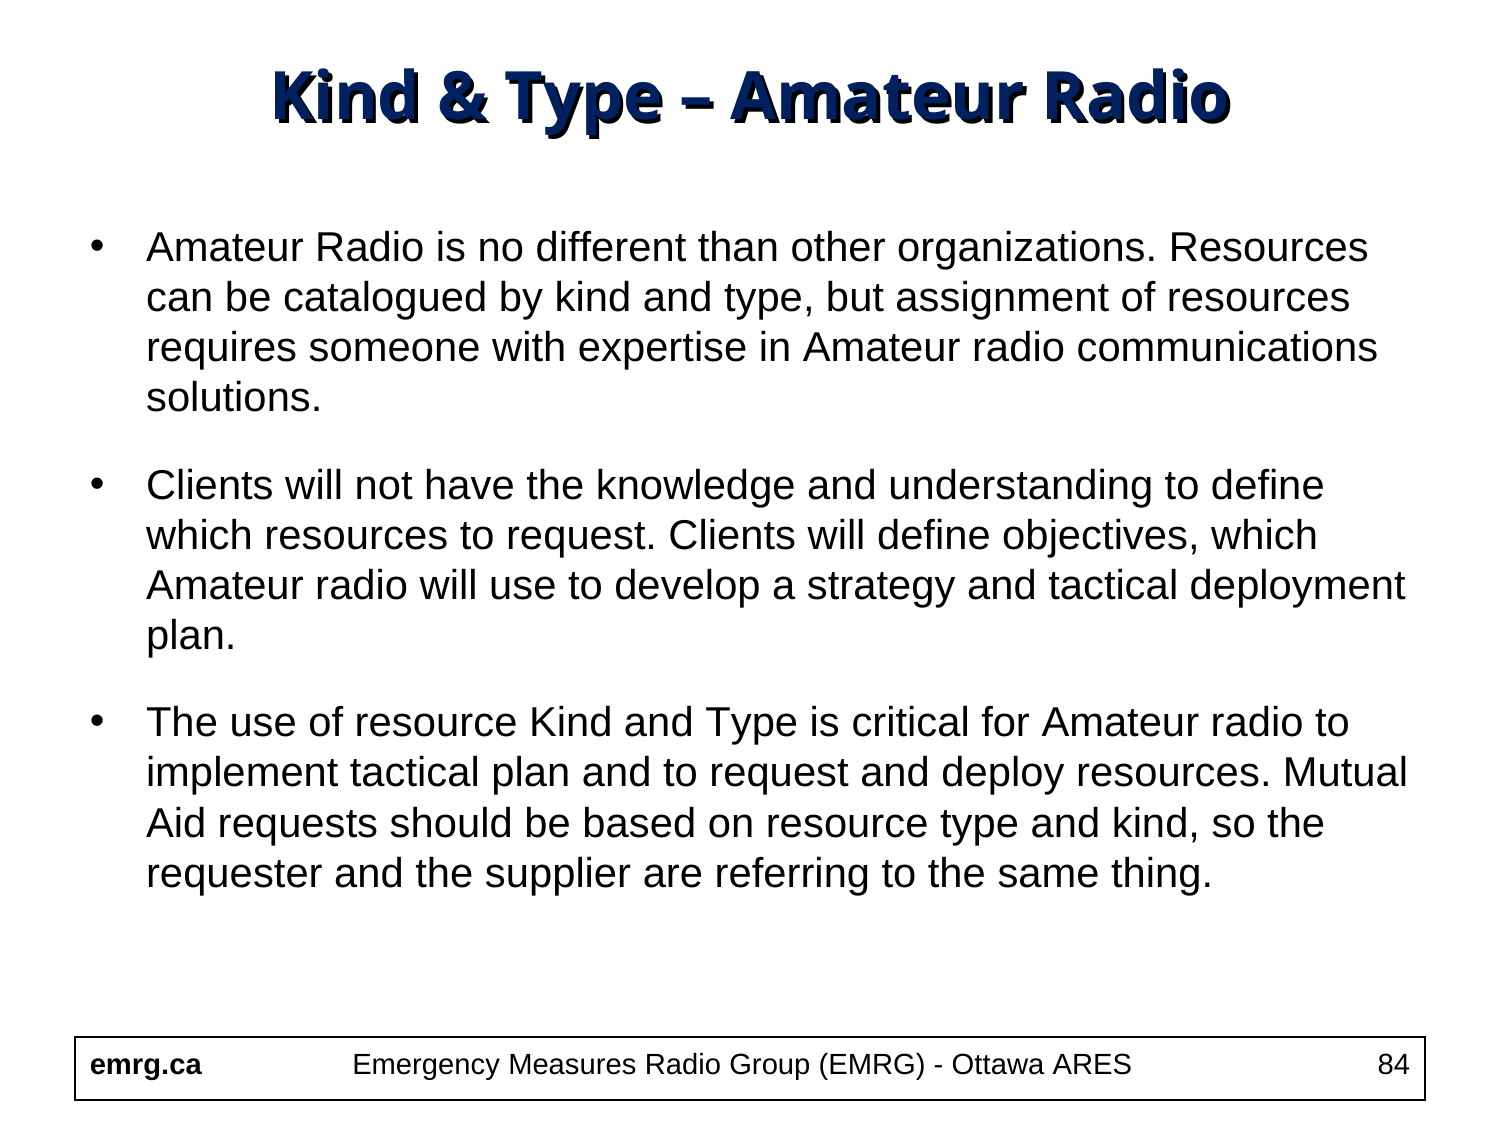

Kind & Type – Amateur Radio
Amateur Radio is no different than other organizations. Resources can be catalogued by kind and type, but assignment of resources requires someone with expertise in Amateur radio communications solutions.
Clients will not have the knowledge and understanding to define which resources to request. Clients will define objectives, which Amateur radio will use to develop a strategy and tactical deployment plan.
The use of resource Kind and Type is critical for Amateur radio to implement tactical plan and to request and deploy resources. Mutual Aid requests should be based on resource type and kind, so the requester and the supplier are referring to the same thing.
Emergency Measures Radio Group (EMRG) - Ottawa ARES